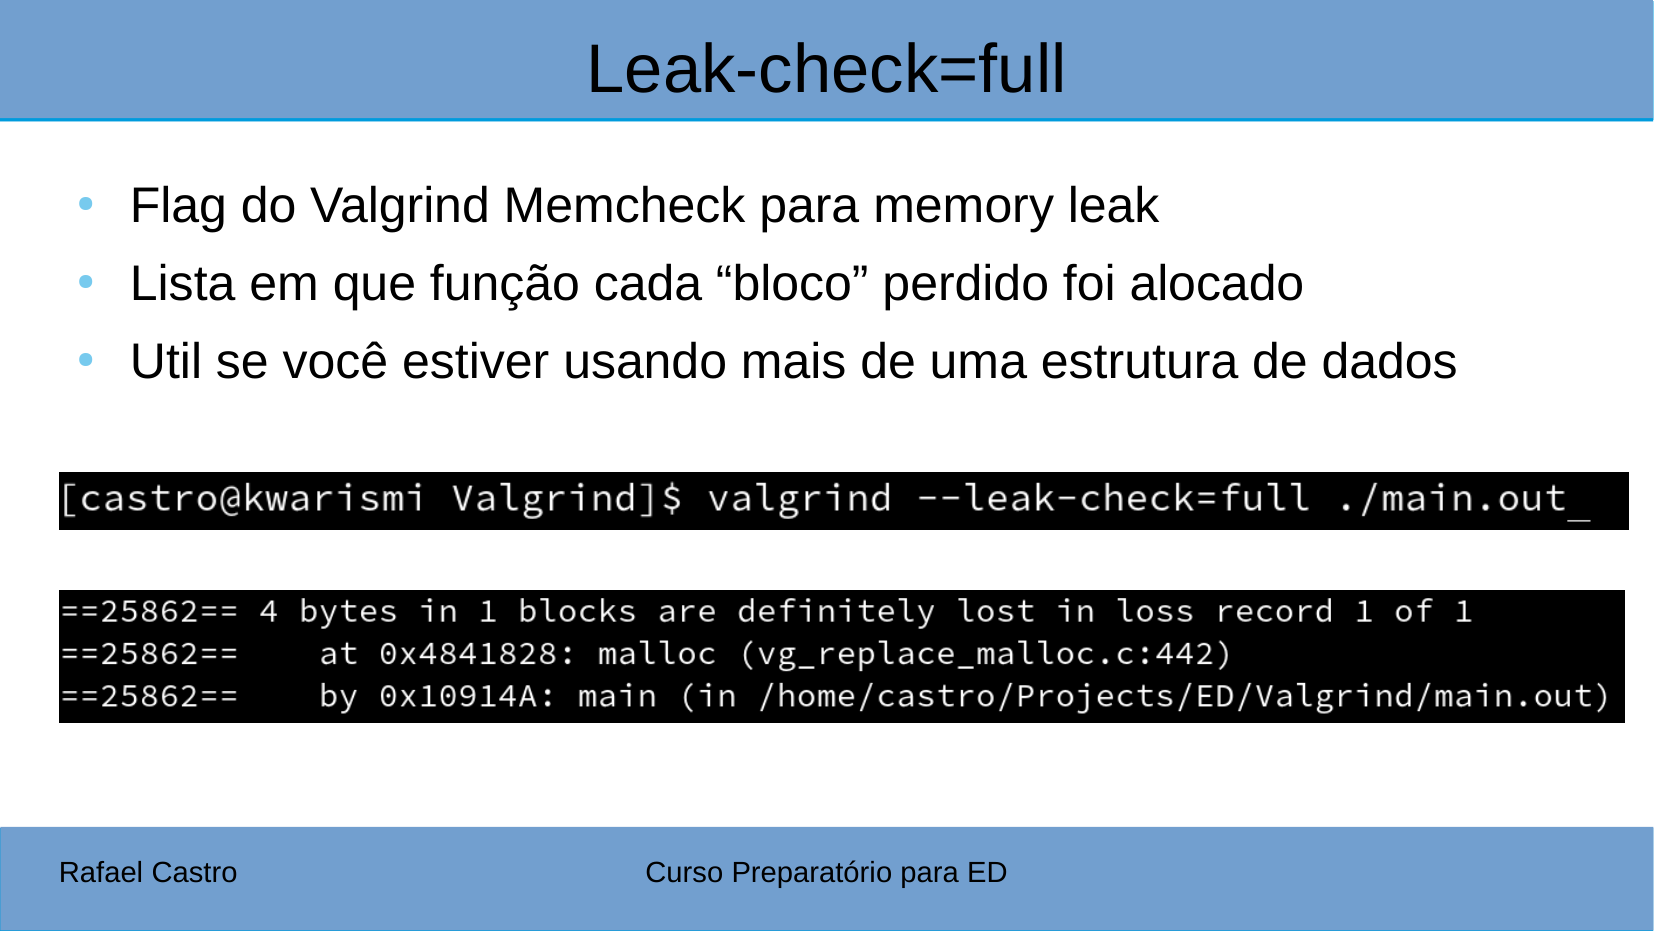

# Leak-check=full
Flag do Valgrind Memcheck para memory leak
Lista em que função cada “bloco” perdido foi alocado
Util se você estiver usando mais de uma estrutura de dados
Curso Preparatório para ED